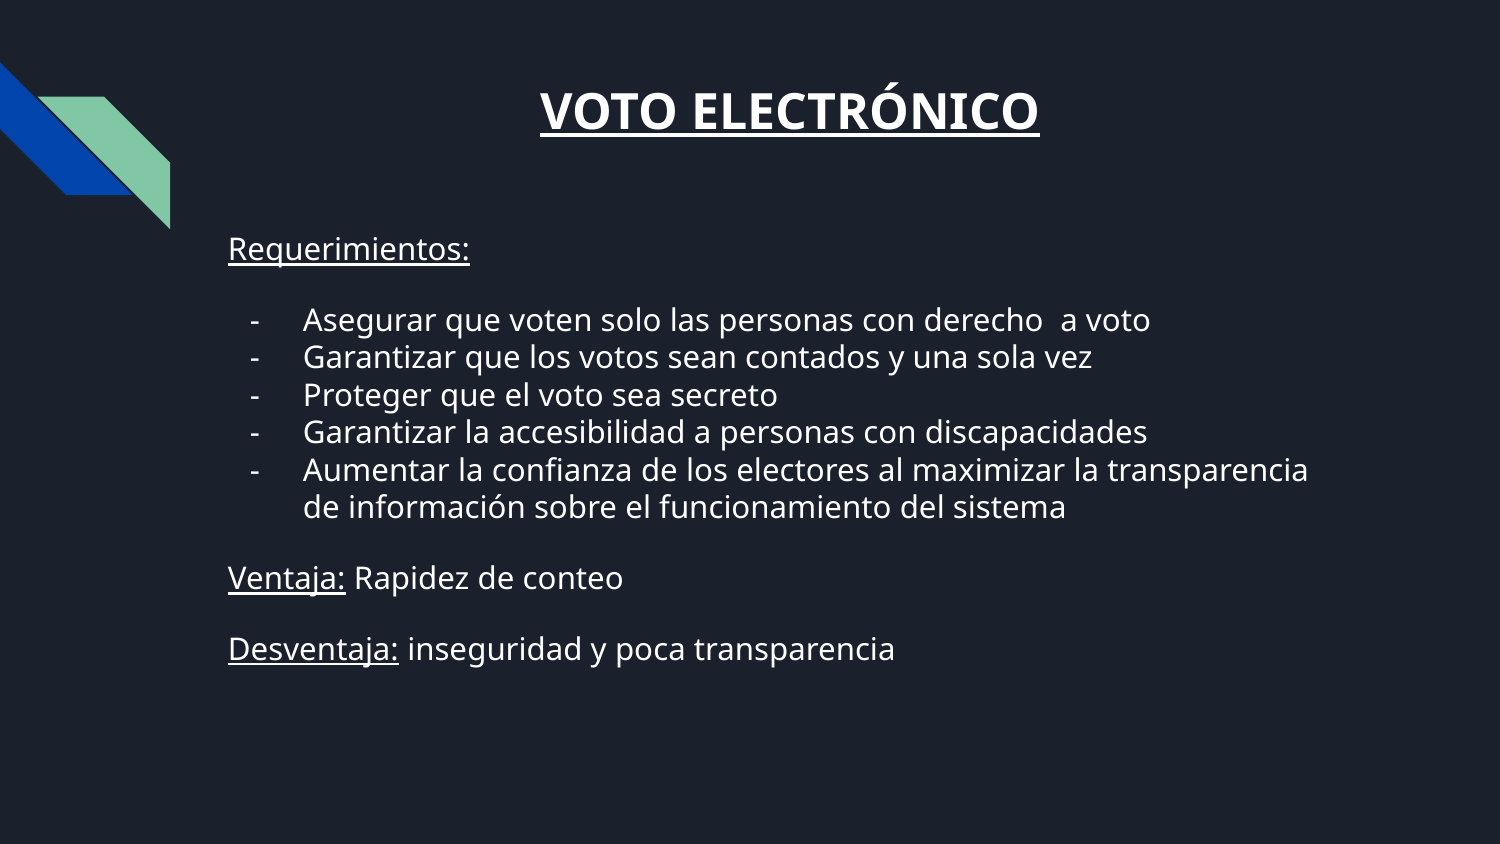

# VOTO ELECTRÓNICO
Requerimientos:
Asegurar que voten solo las personas con derecho a voto
Garantizar que los votos sean contados y una sola vez
Proteger que el voto sea secreto
Garantizar la accesibilidad a personas con discapacidades
Aumentar la confianza de los electores al maximizar la transparencia de información sobre el funcionamiento del sistema
Ventaja: Rapidez de conteo
Desventaja: inseguridad y poca transparencia